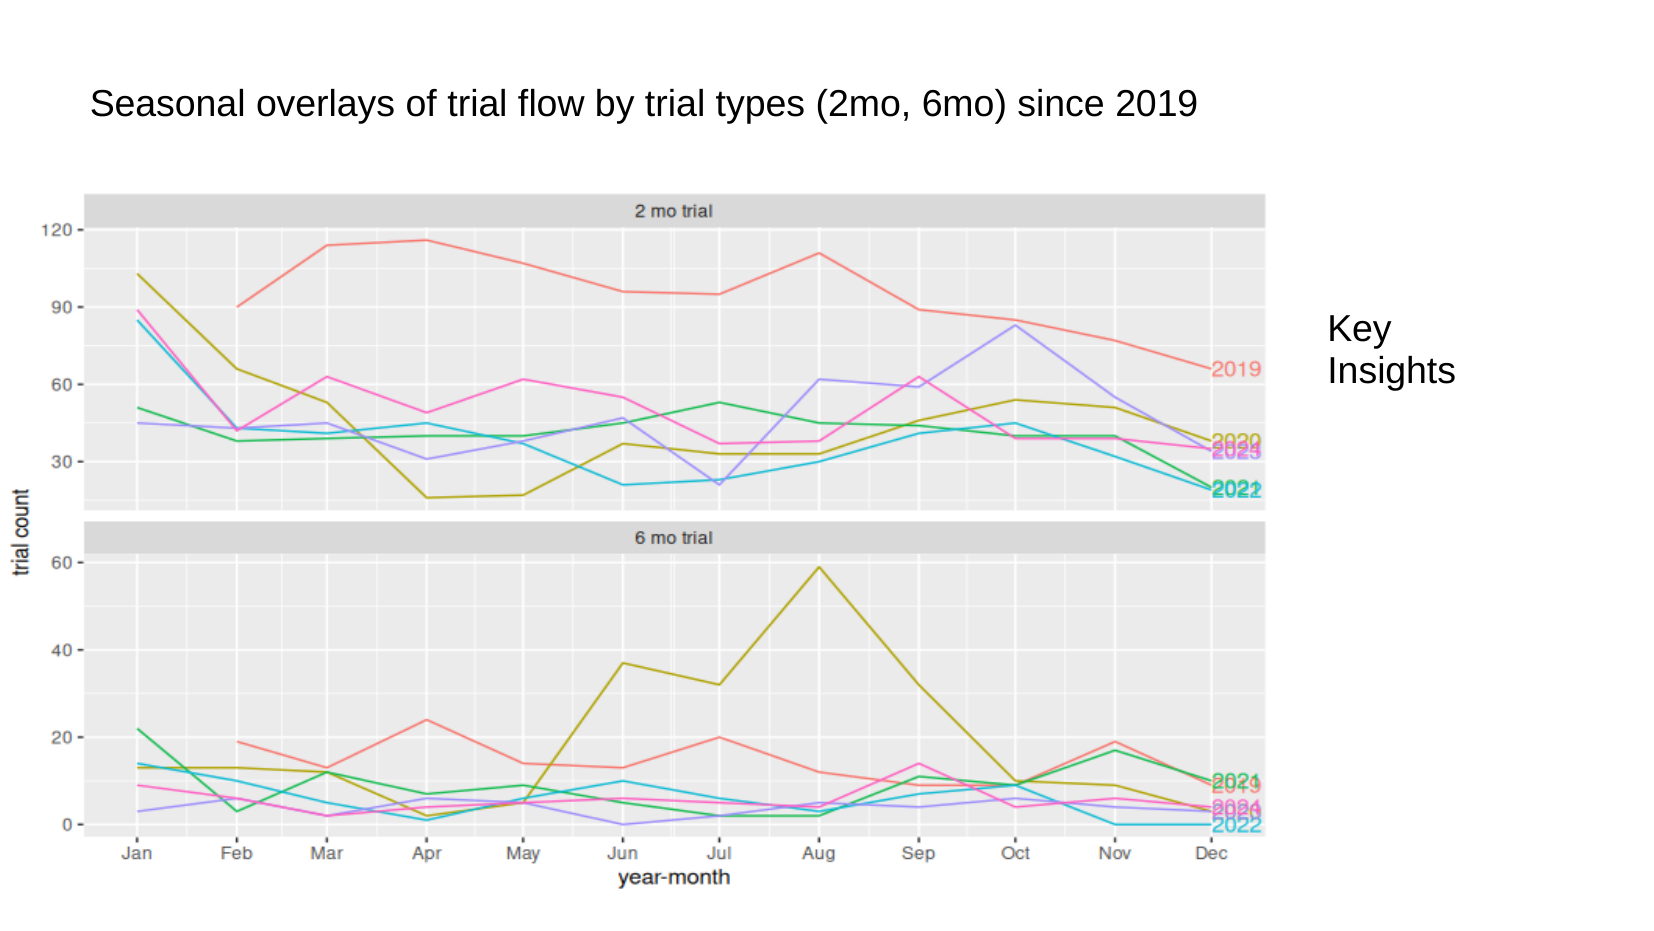

Seasonal overlays of trial flow by trial types (2mo, 6mo) since 2019
Key Insights